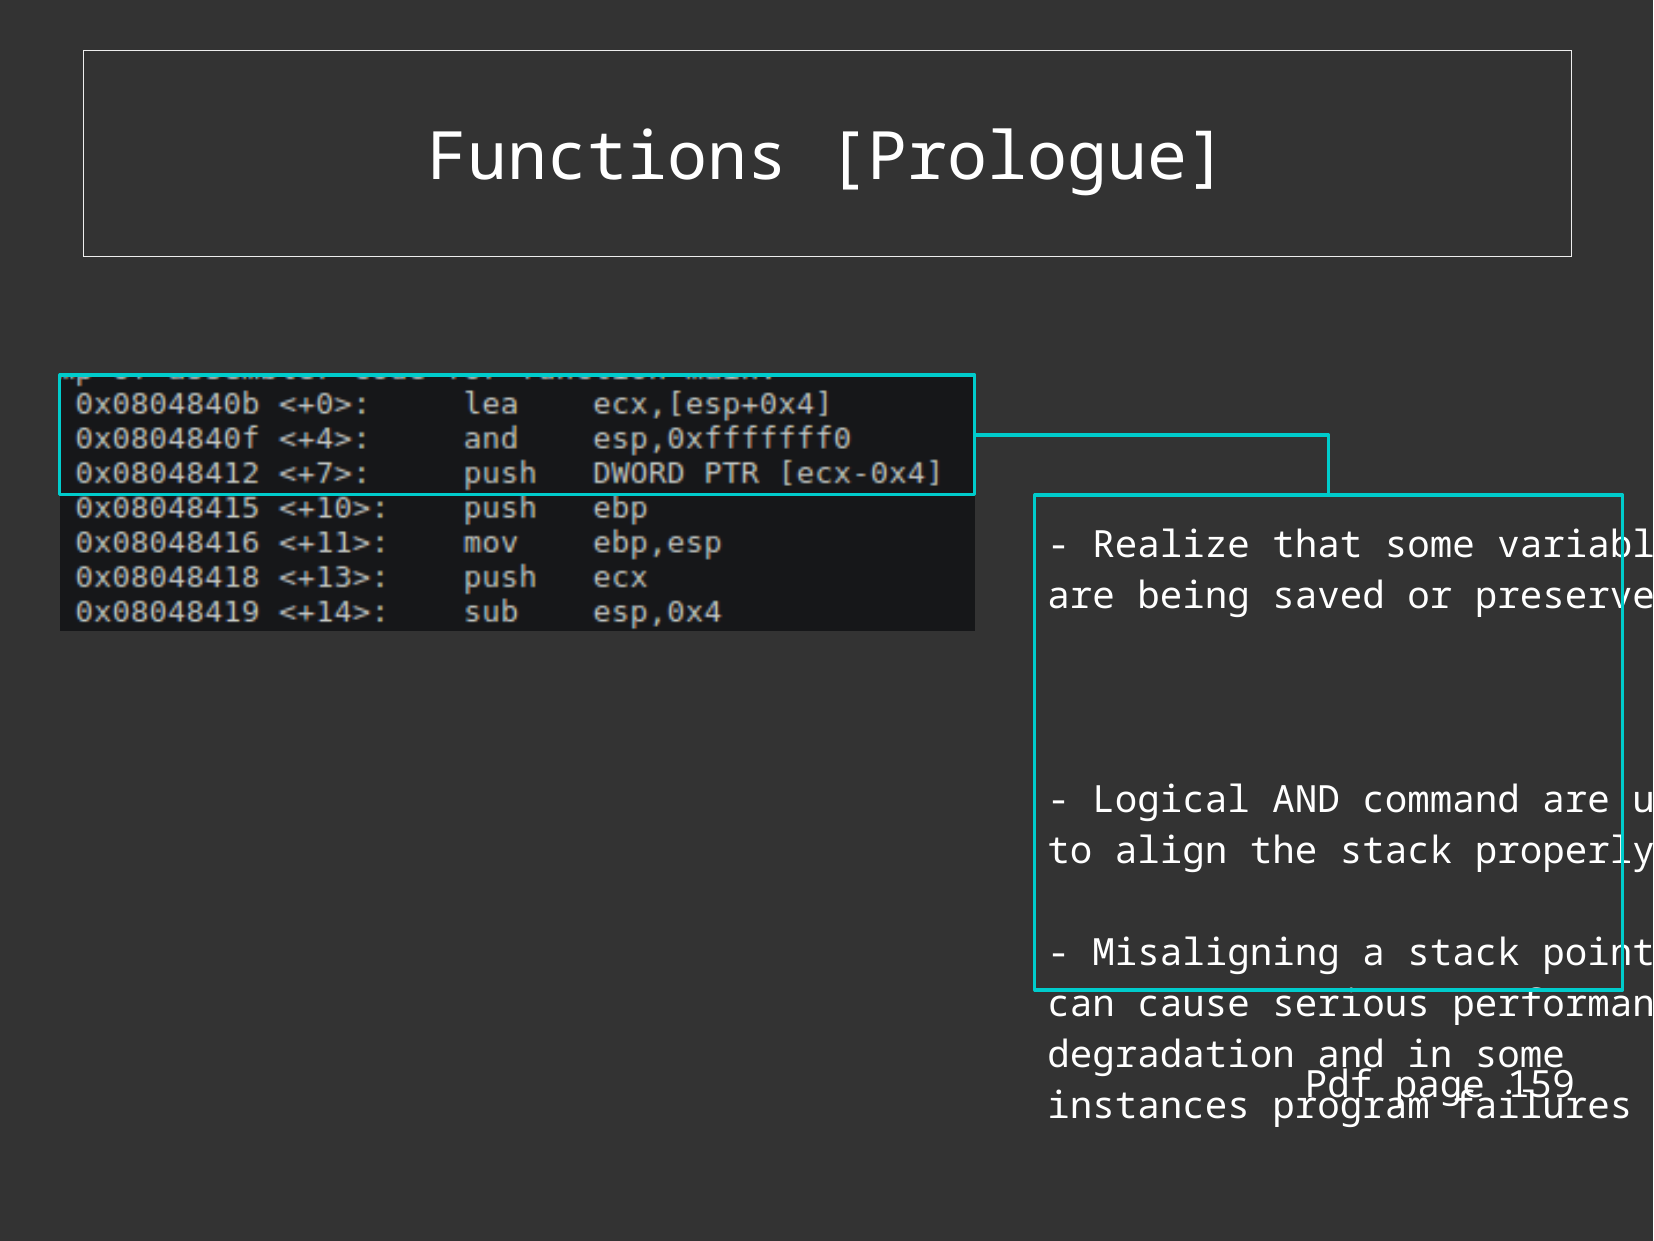

Functions [Prologue]
- Realize that some variables
are being saved or preserved
- Logical AND command are used
to align the stack properly
- Misaligning a stack pointer
can cause serious performance
degradation and in some
instances program failures
Pdf page 159